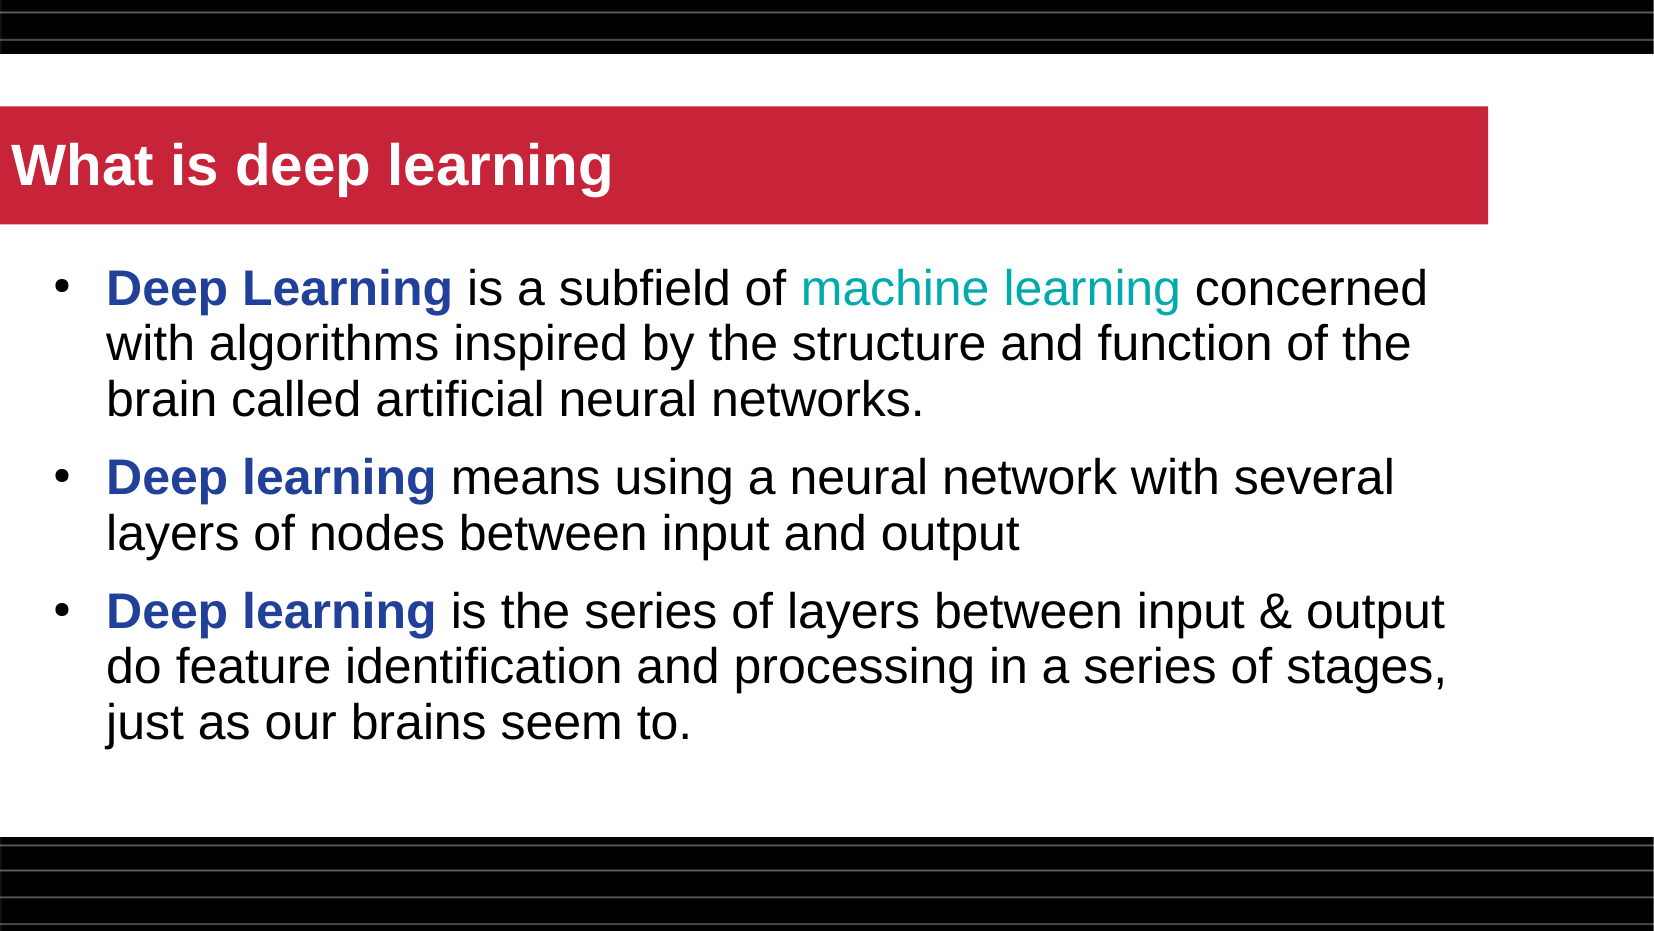

# What is deep learning
Deep Learning is a subfield of machine learning concerned with algorithms inspired by the structure and function of the brain called artificial neural networks.
Deep learning means using a neural network with several layers of nodes between input and output
Deep learning is the series of layers between input & output do feature identification and processing in a series of stages, just as our brains seem to.